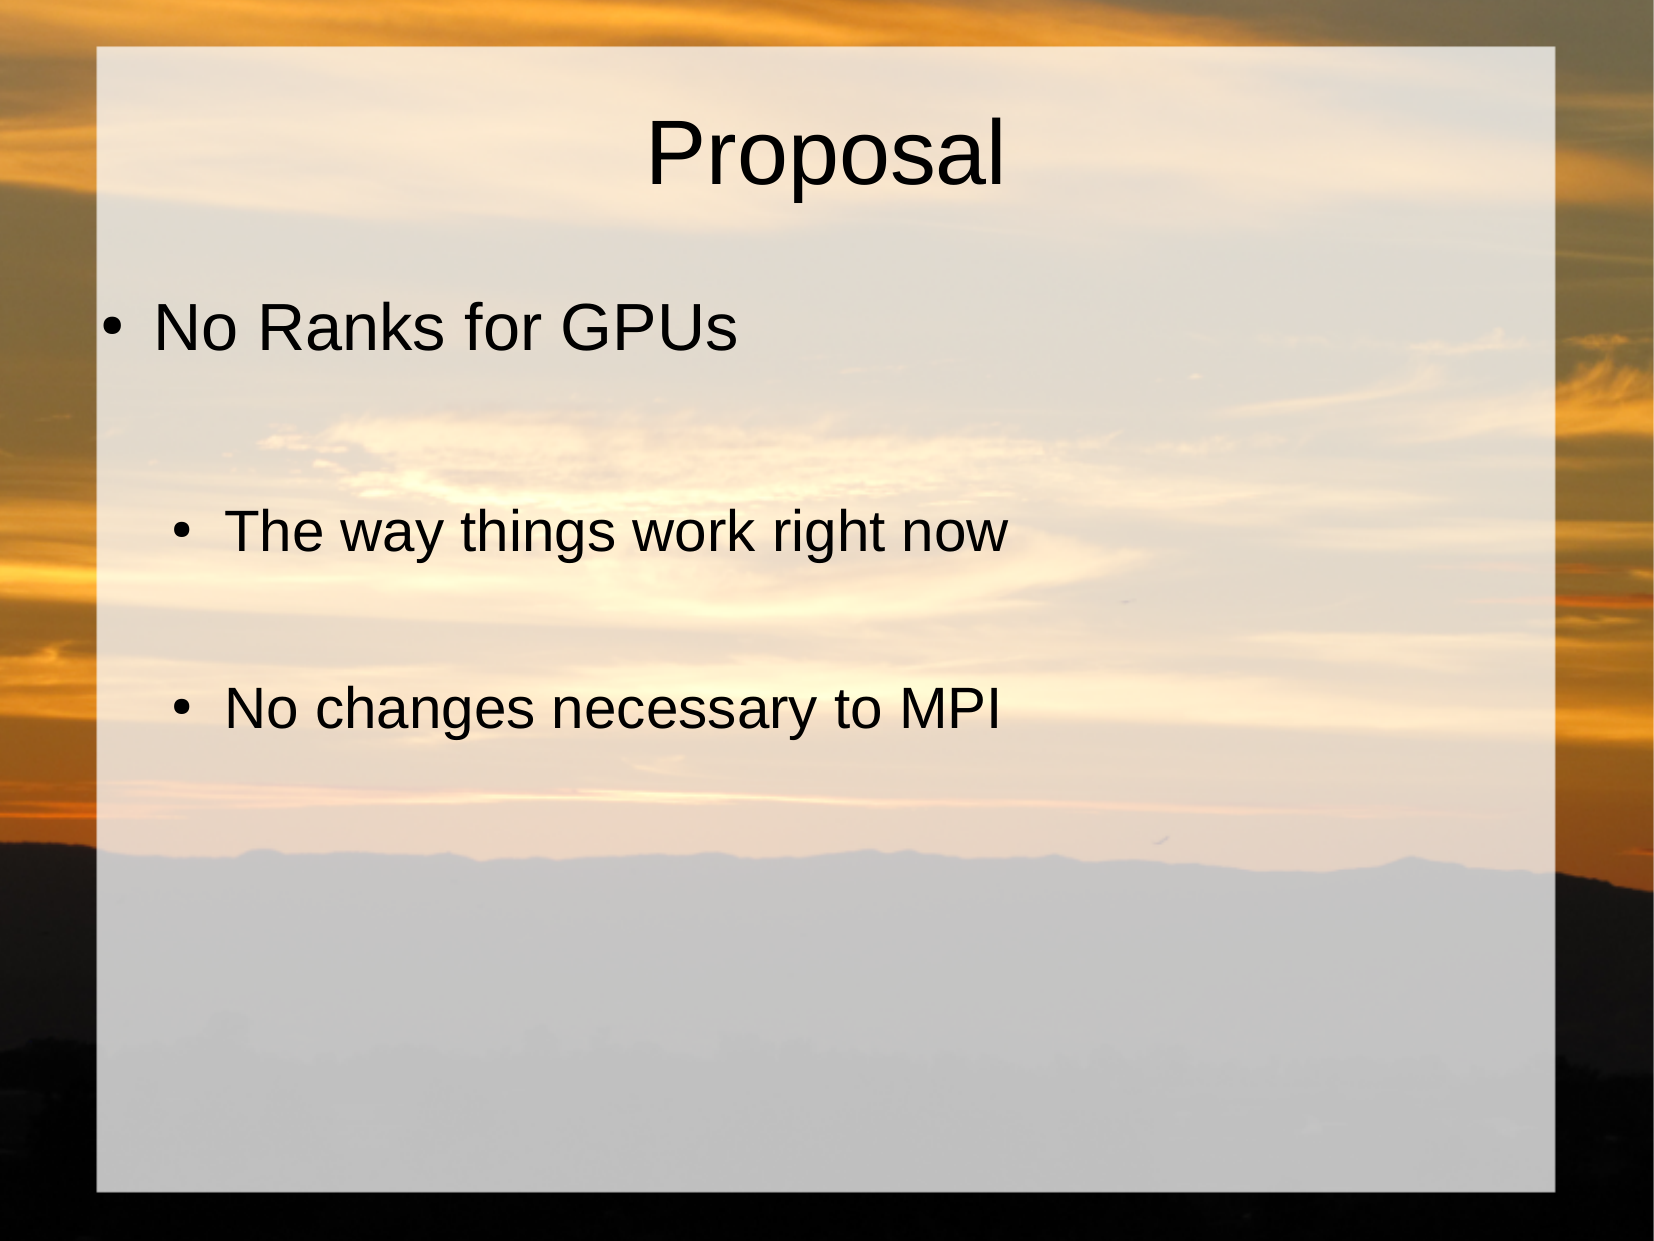

# Proposal
No Ranks for GPUs
The way things work right now
No changes necessary to MPI